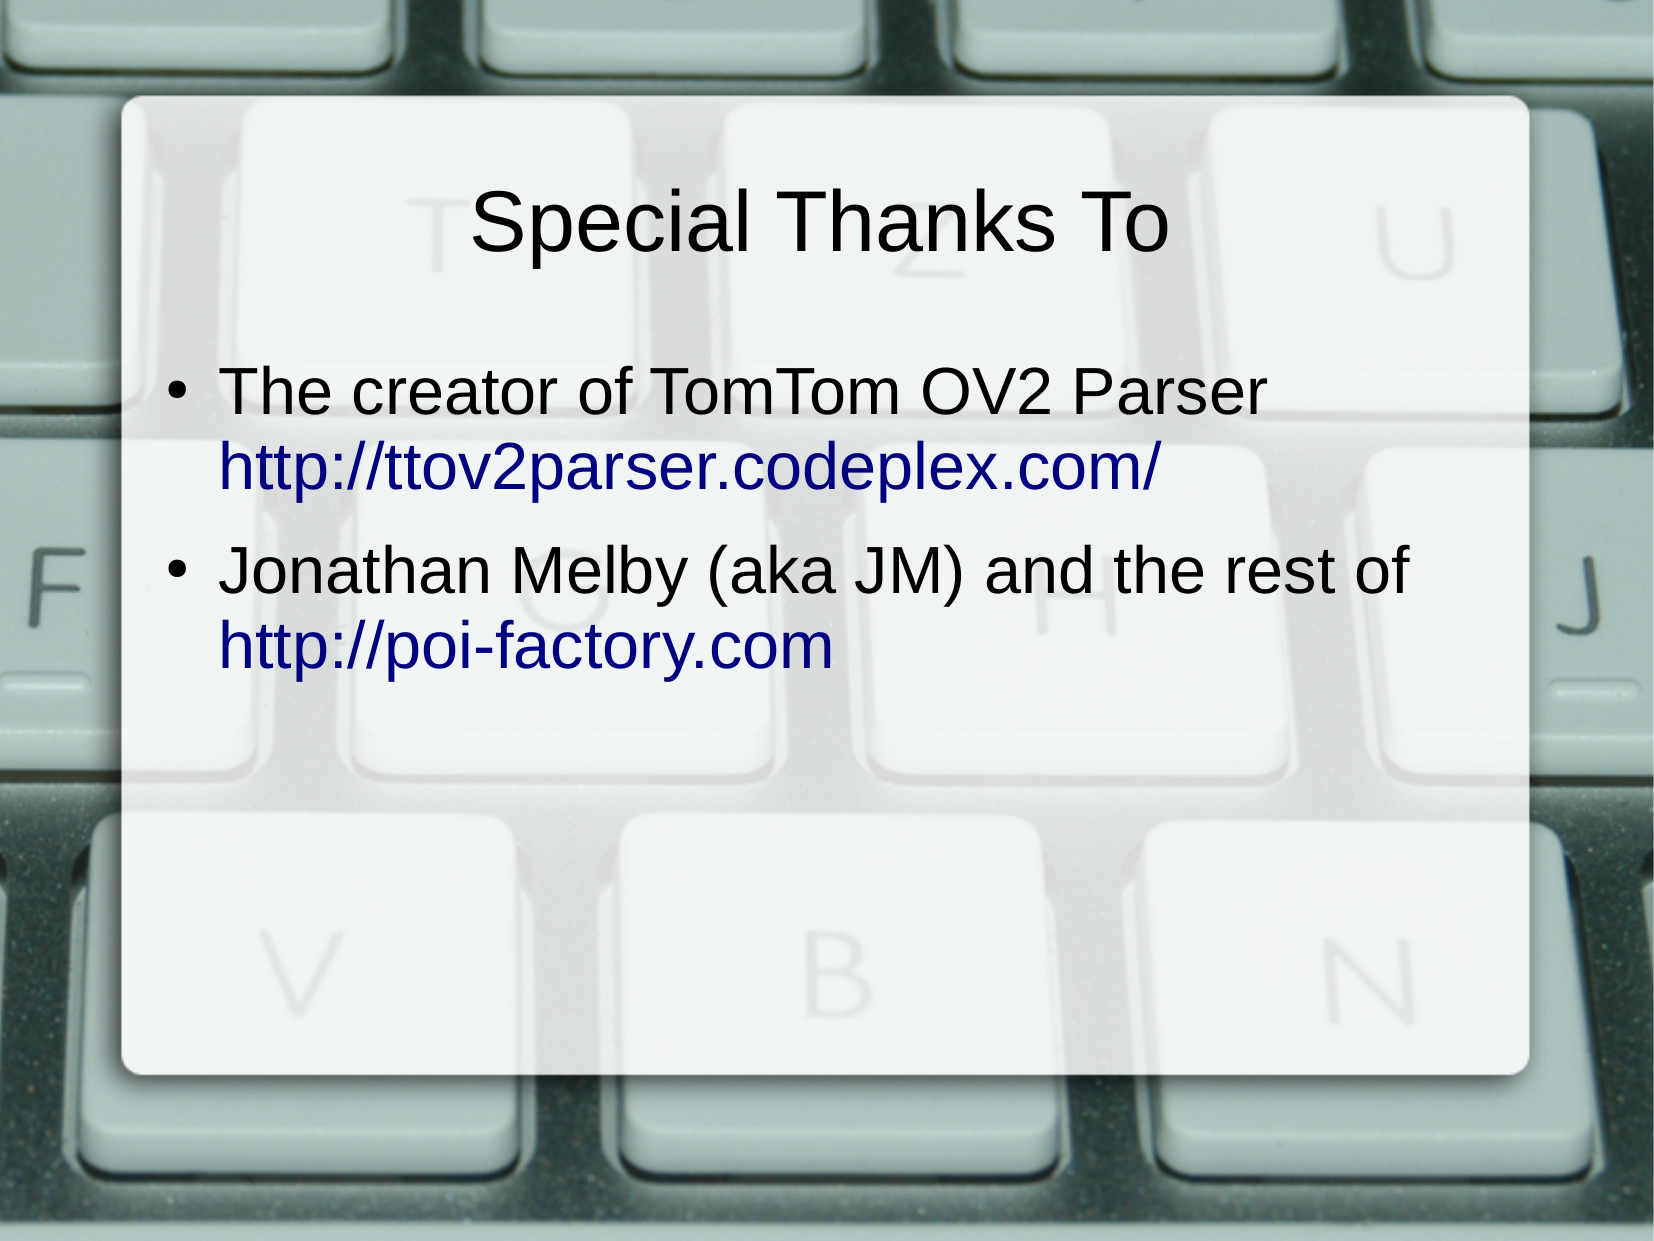

# Special Thanks To
The creator of TomTom OV2 Parser
http://ttov2parser.codeplex.com/
Jonathan Melby (aka JM) and the rest of http://poi-factory.com